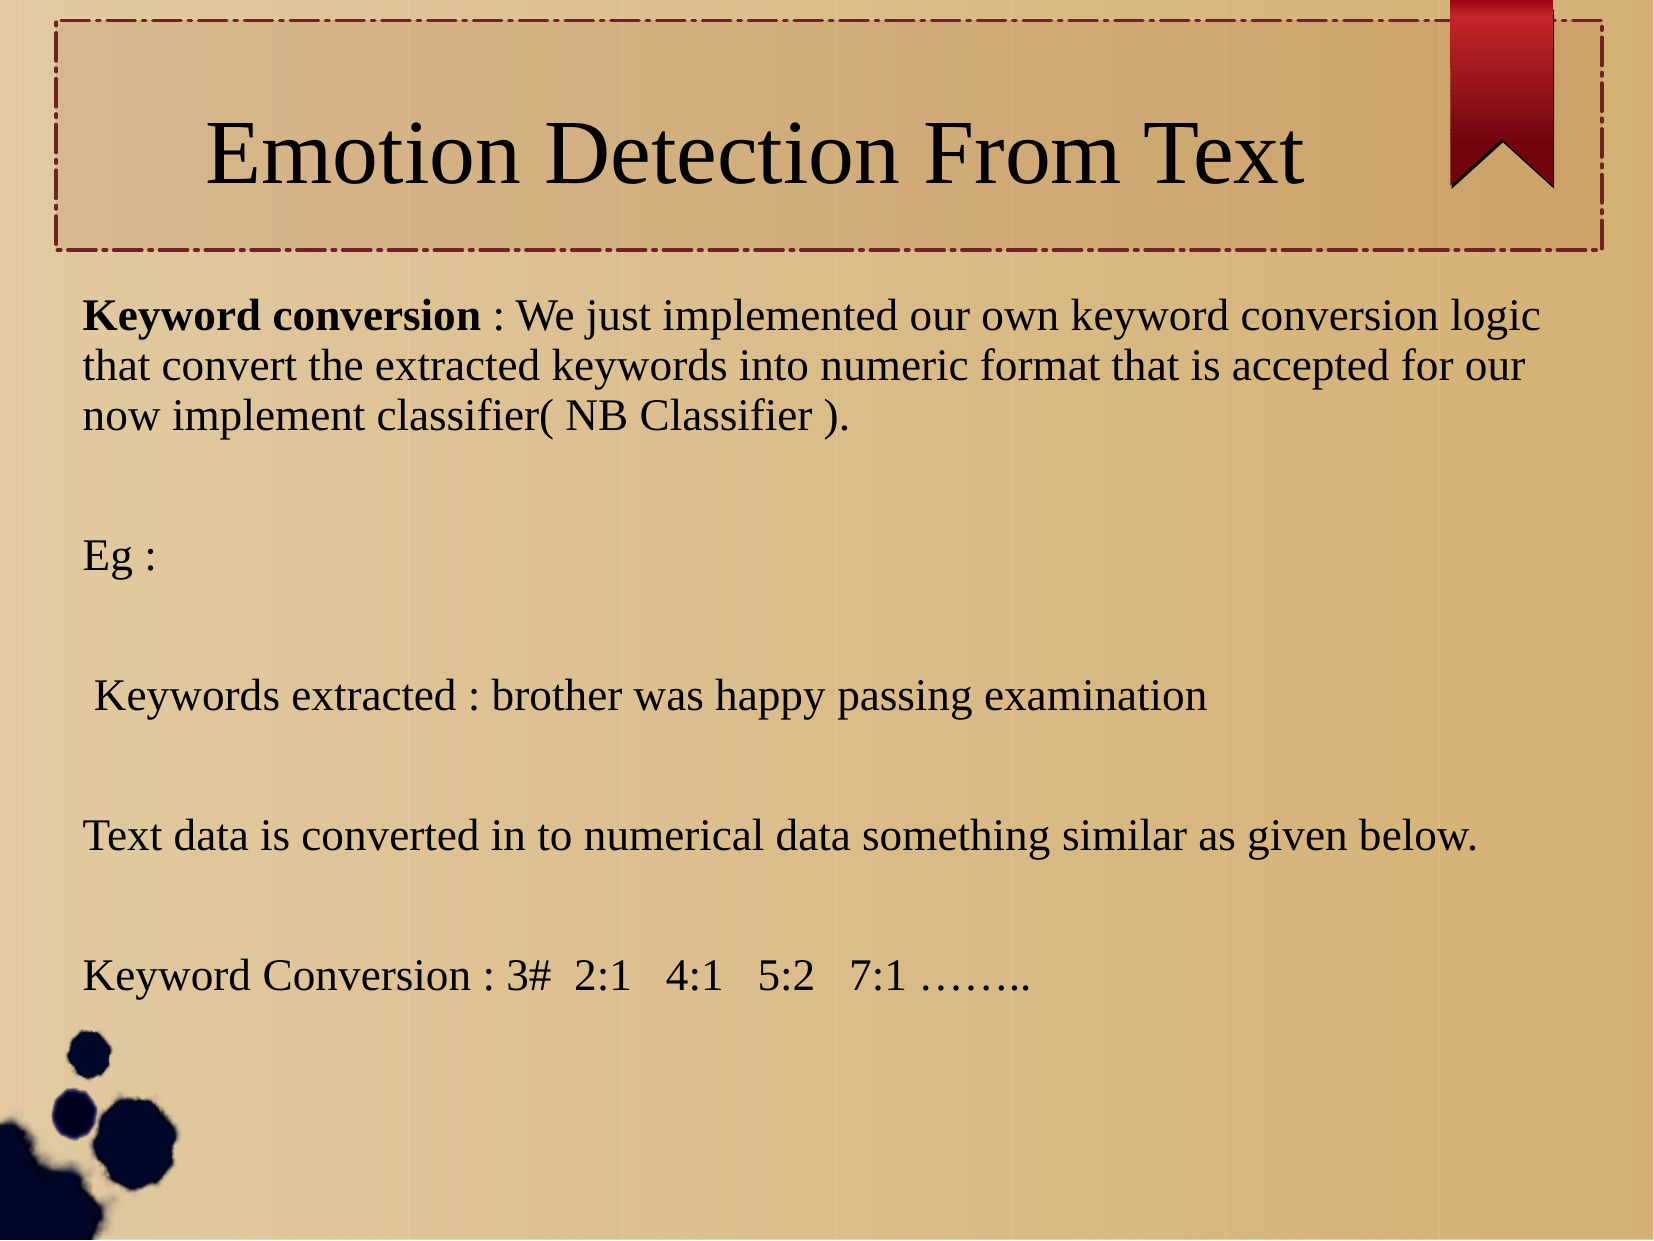

# Emotion Detection From Text
Keyword conversion : We just implemented our own keyword conversion logic that convert the extracted keywords into numeric format that is accepted for our now implement classifier( NB Classifier ).
Eg :
 Keywords extracted : brother was happy passing examination
Text data is converted in to numerical data something similar as given below.
Keyword Conversion : 3# 2:1 4:1 5:2 7:1 ……..